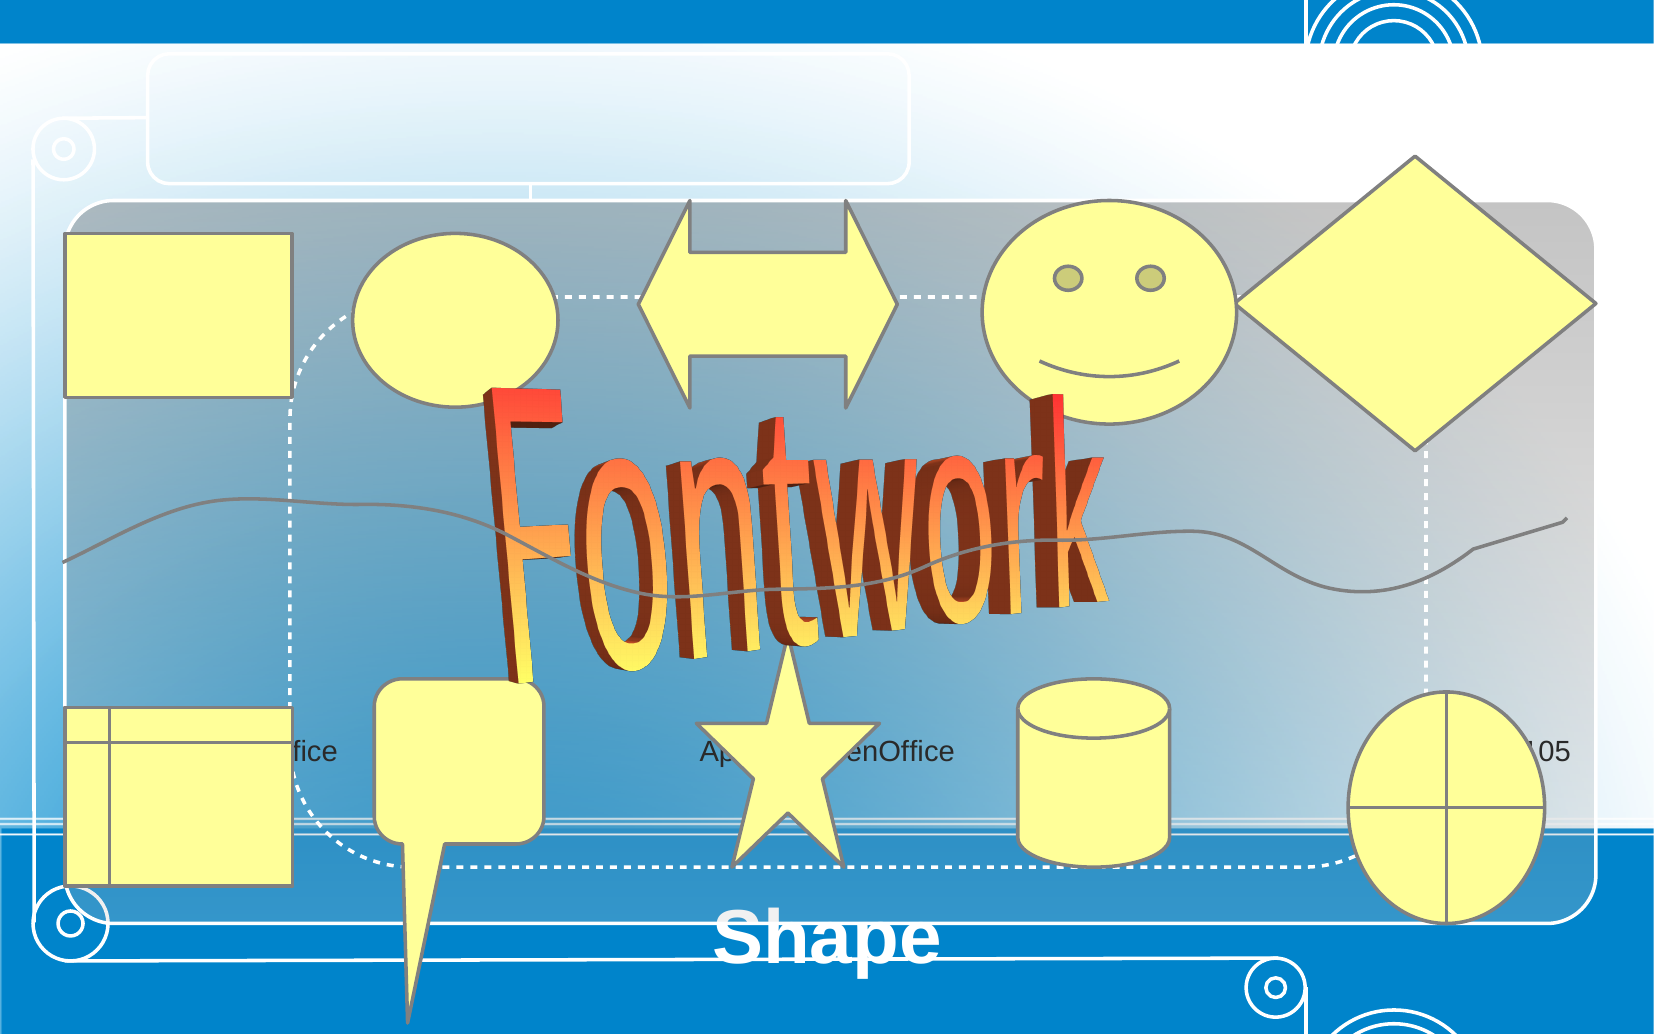

Fontwork
Apache OpenOffice
Apache OpenOffice
105
# Shape